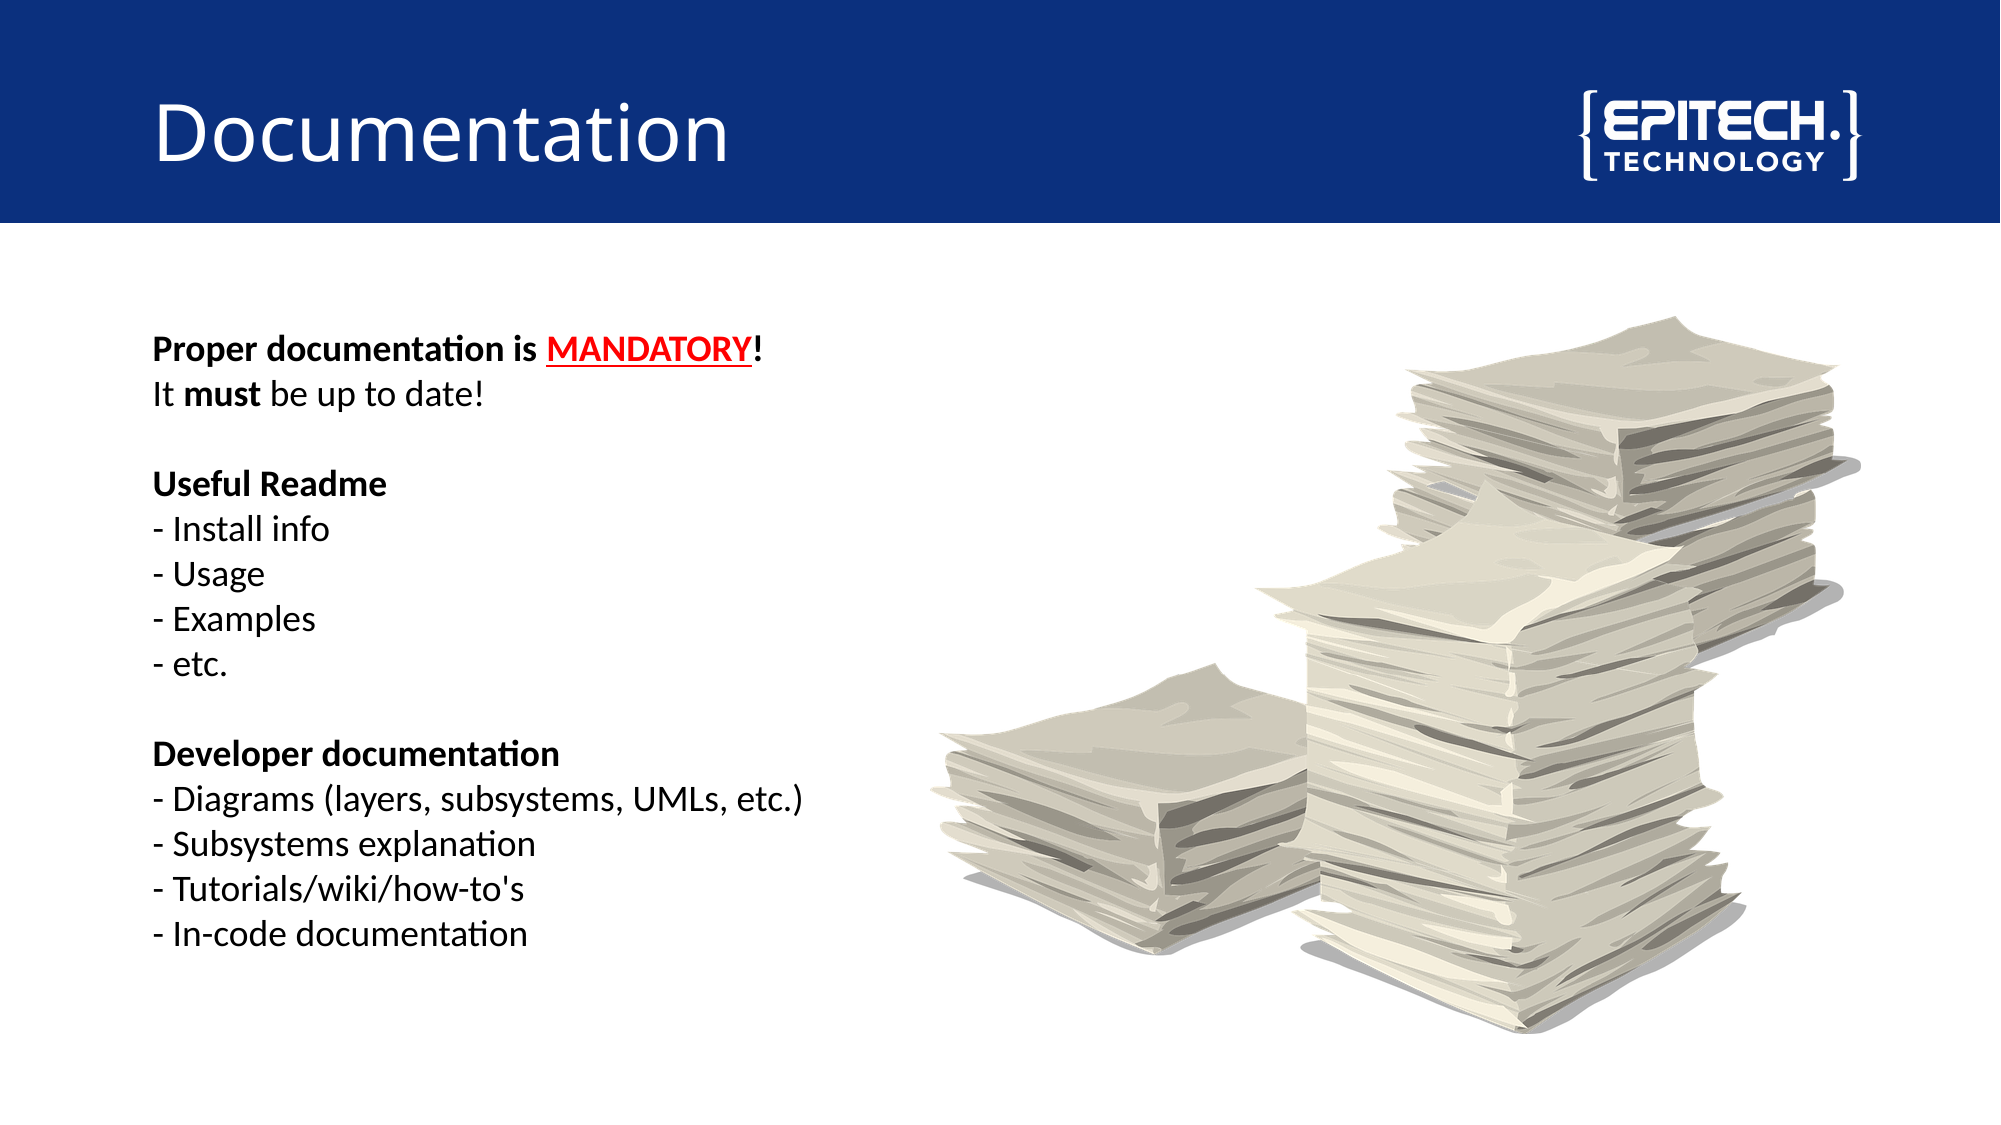

# Documentation
Proper documentation is MANDATORY!
It must be up to date!
Useful Readme
- Install info
- Usage
- Examples
- etc.
Developer documentation
- Diagrams (layers, subsystems, UMLs, etc.)
- Subsystems explanation
- Tutorials/wiki/how-to's
- In-code documentation